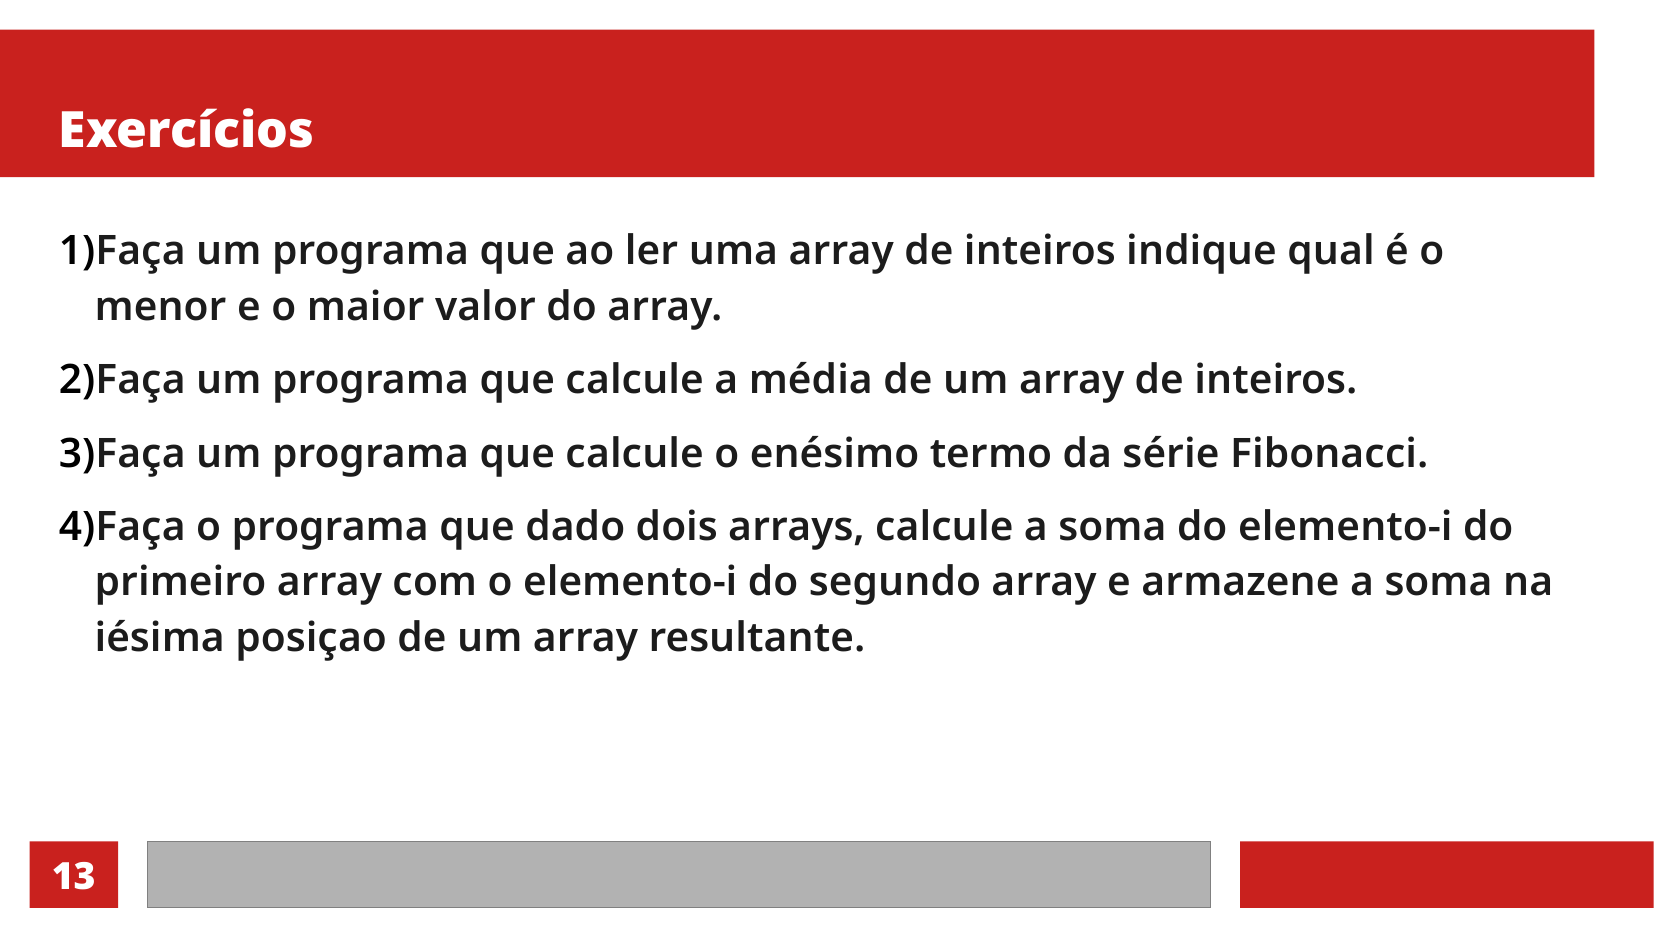

# Exercícios
Faça um programa que ao ler uma array de inteiros indique qual é o menor e o maior valor do array.
Faça um programa que calcule a média de um array de inteiros.
Faça um programa que calcule o enésimo termo da série Fibonacci.
Faça o programa que dado dois arrays, calcule a soma do elemento-i do primeiro array com o elemento-i do segundo array e armazene a soma na iésima posiçao de um array resultante.
13